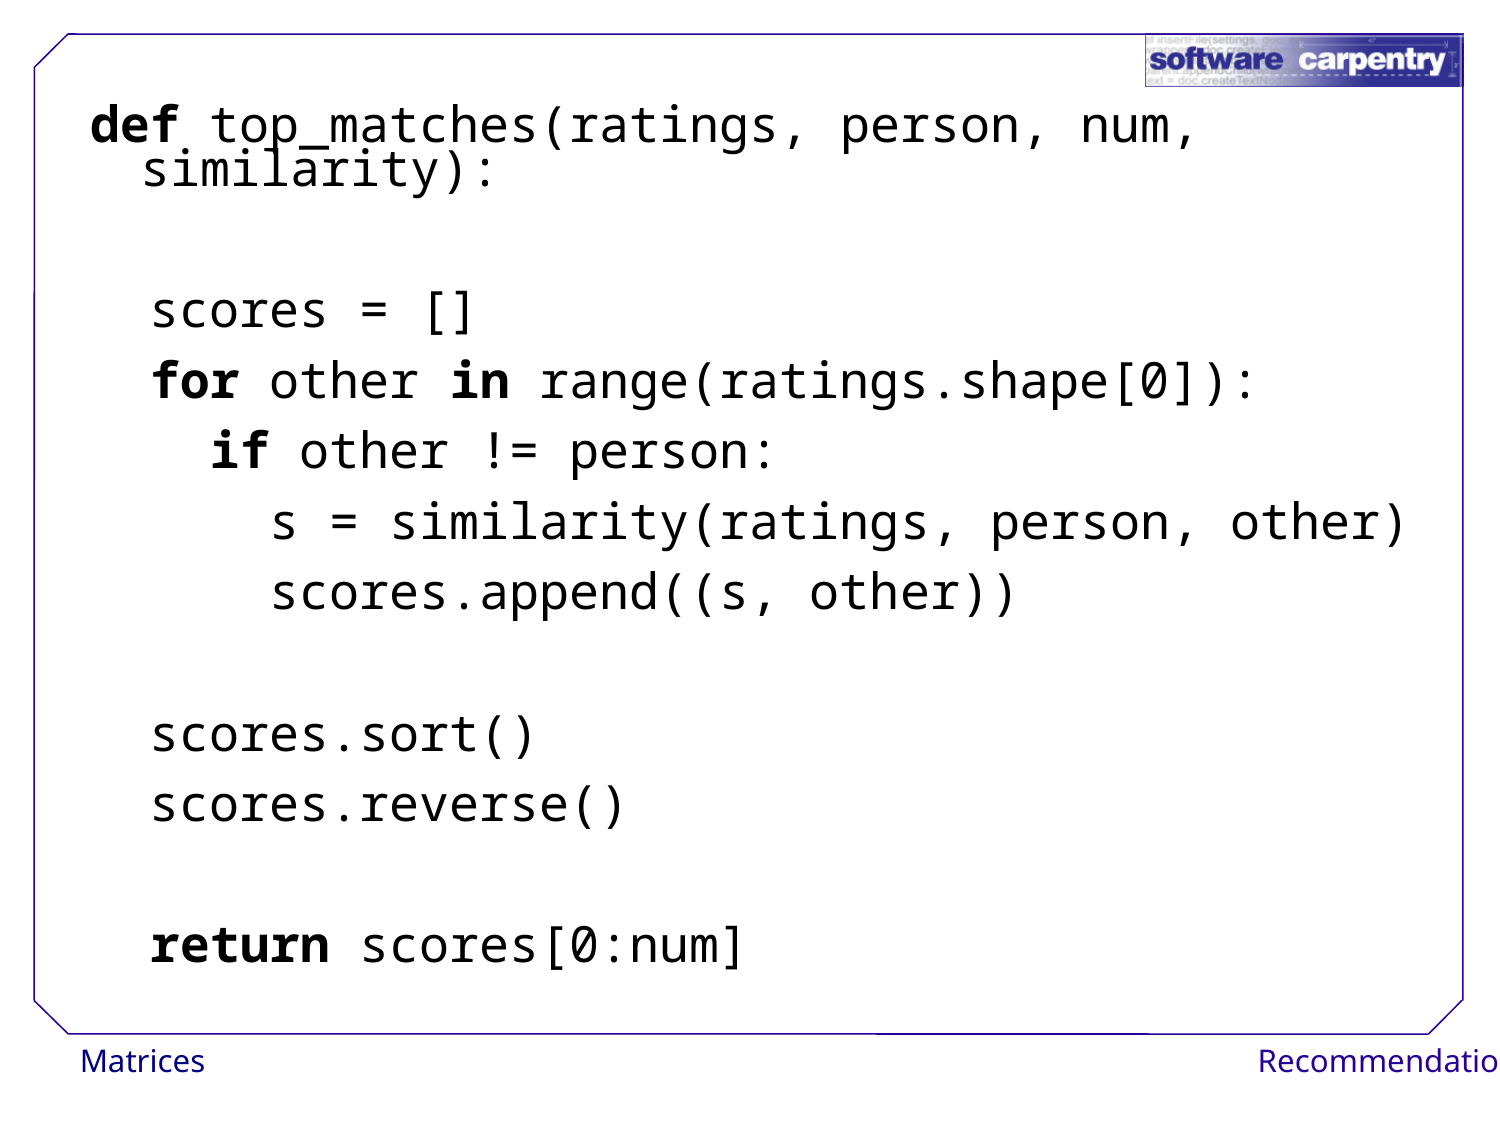

# def top_matches(ratings, person, num, similarity):
 scores = []
 for other in range(ratings.shape[0]):
 if other != person:
 s = similarity(ratings, person, other)
 scores.append((s, other))
 scores.sort()
 scores.reverse()
 return scores[0:num]